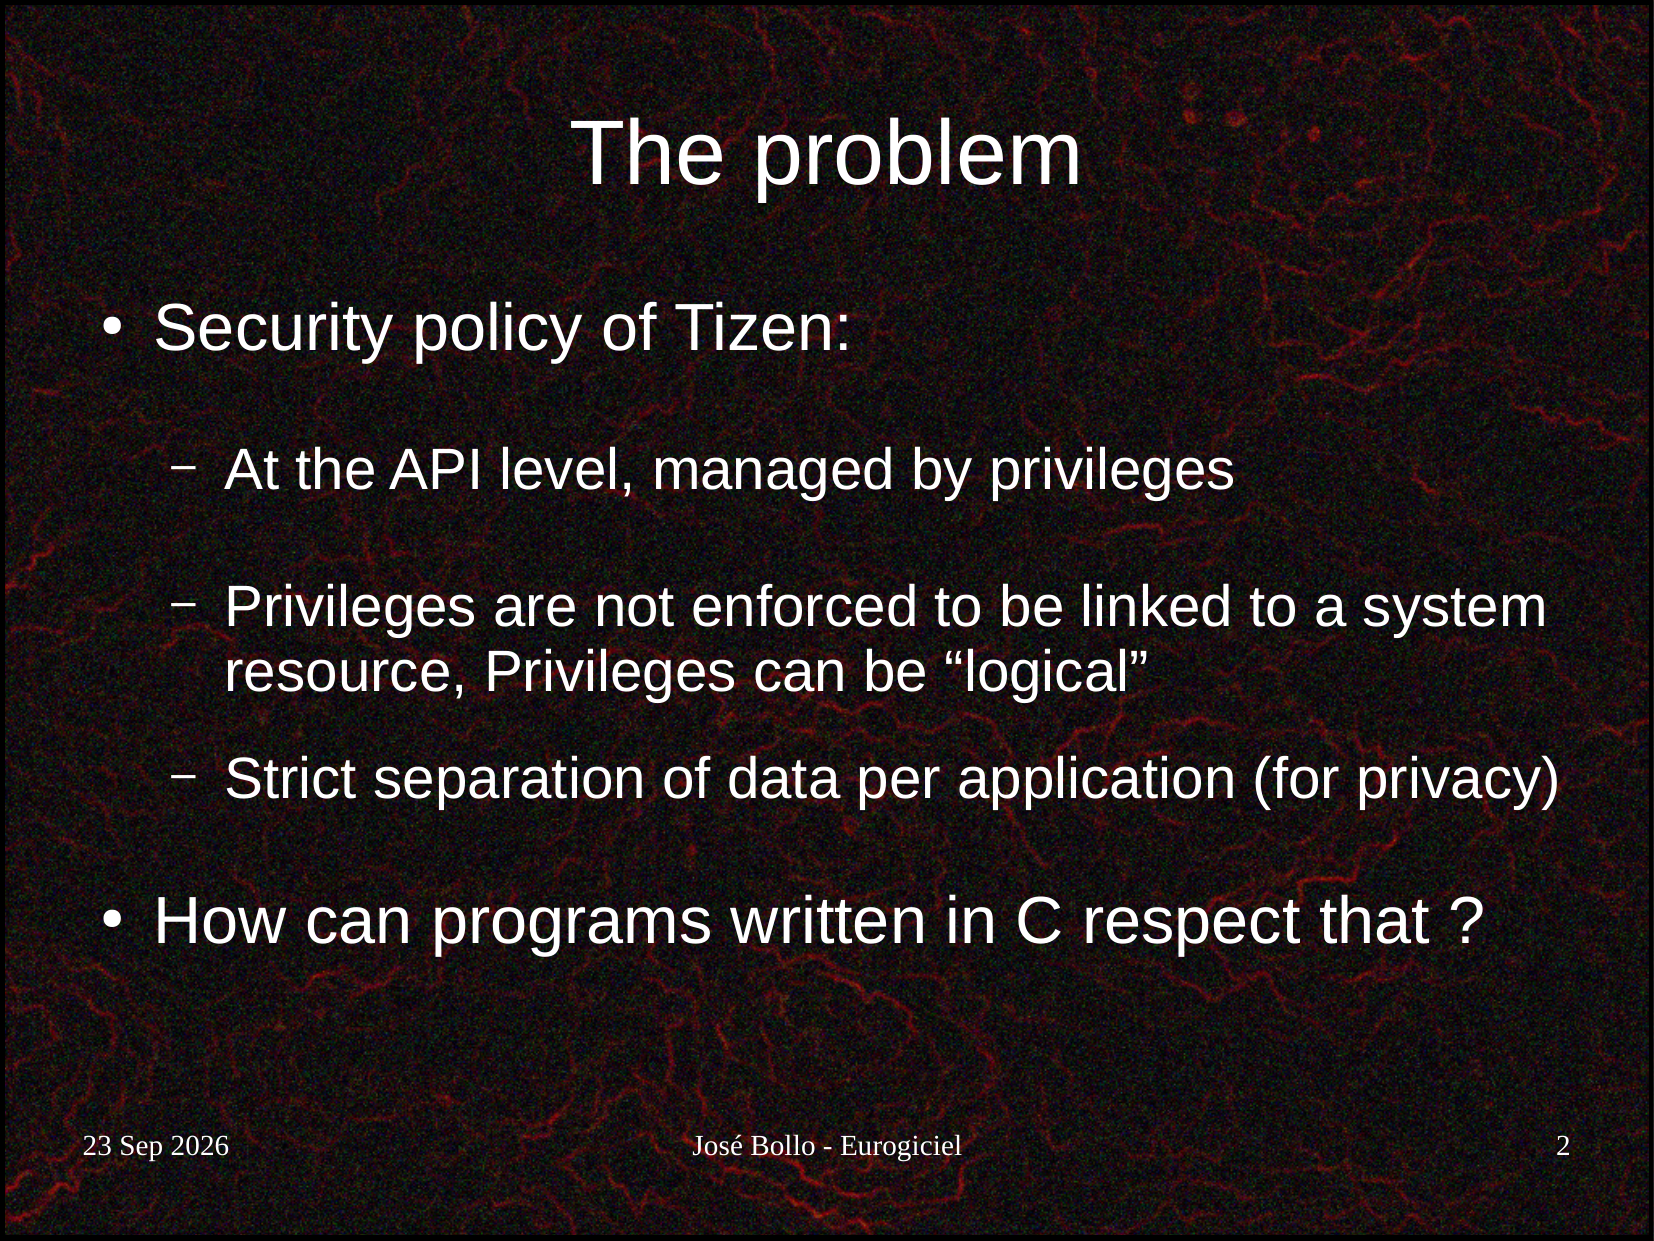

# The problem
Security policy of Tizen:
At the API level, managed by privileges
Privileges are not enforced to be linked to a system resource, Privileges can be “logical”
Strict separation of data per application (for privacy)
How can programs written in C respect that ?
José Bollo - Eurogiciel
2